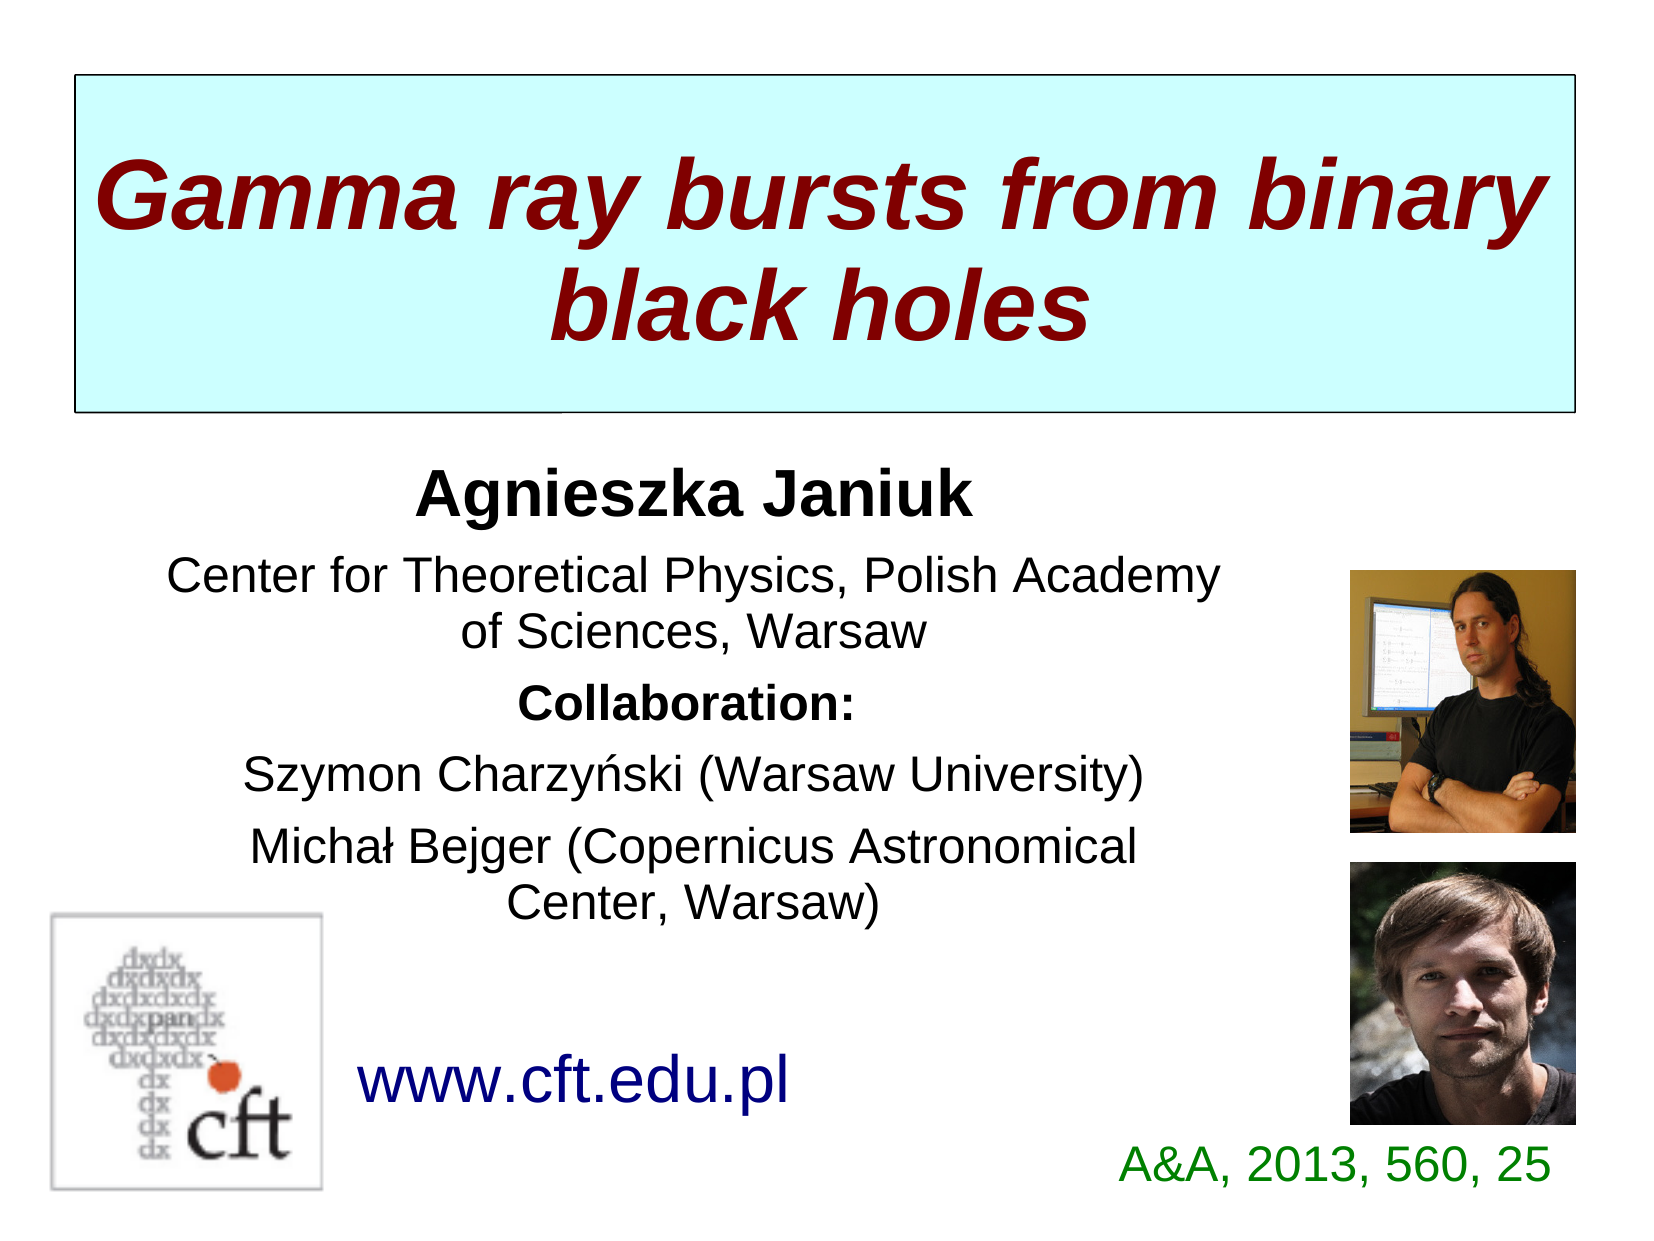

Gamma ray bursts from binary black holes
Agnieszka Janiuk
Center for Theoretical Physics, Polish Academy of Sciences, Warsaw
Collaboration:
Szymon Charzyński (Warsaw University)
Michał Bejger (Copernicus Astronomical Center, Warsaw)
www.cft.edu.pl
A&A, 2013, 560, 25